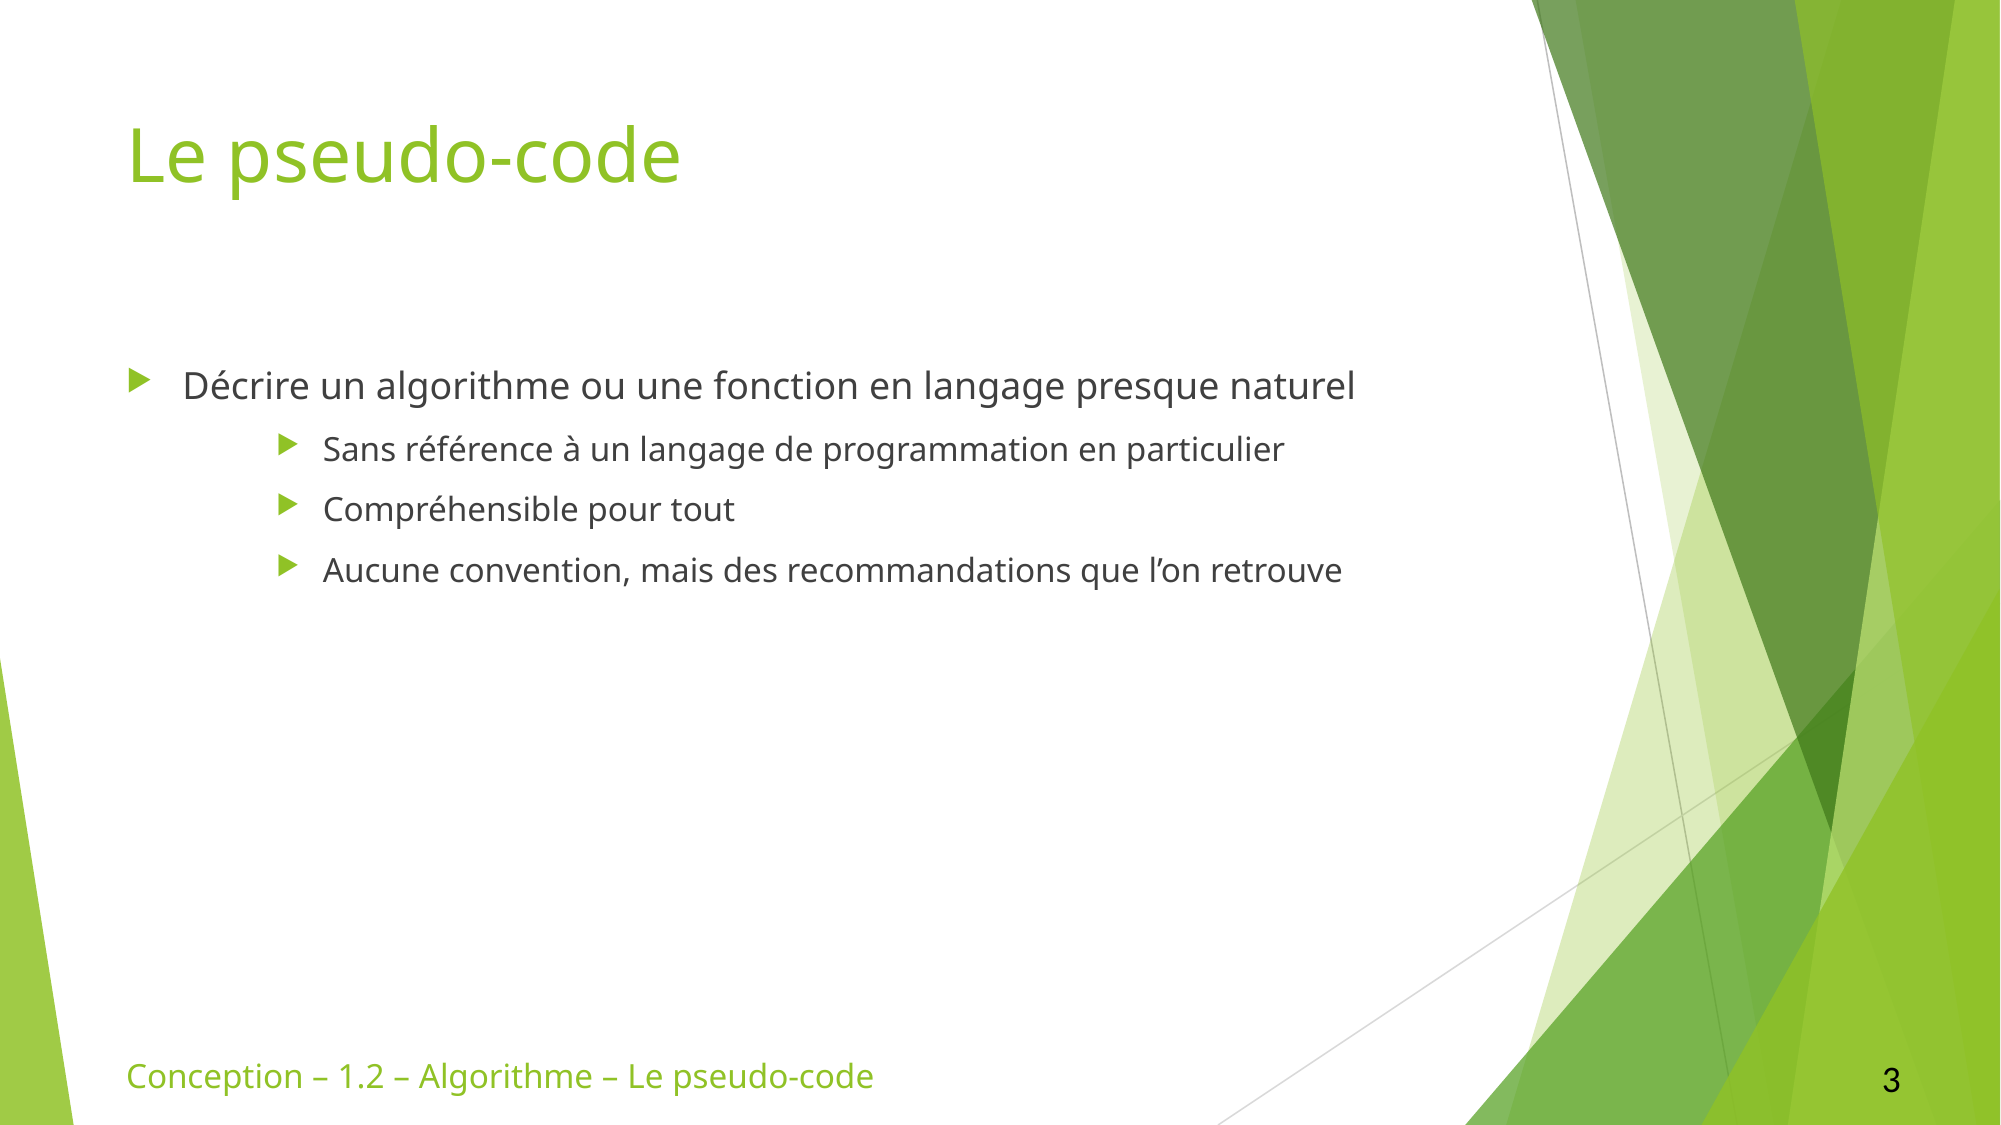

# Le pseudo-code
Décrire un algorithme ou une fonction en langage presque naturel
Sans référence à un langage de programmation en particulier
Compréhensible pour tout
Aucune convention, mais des recommandations que l’on retrouve
Conception – 1.2 – Algorithme – Le pseudo-code